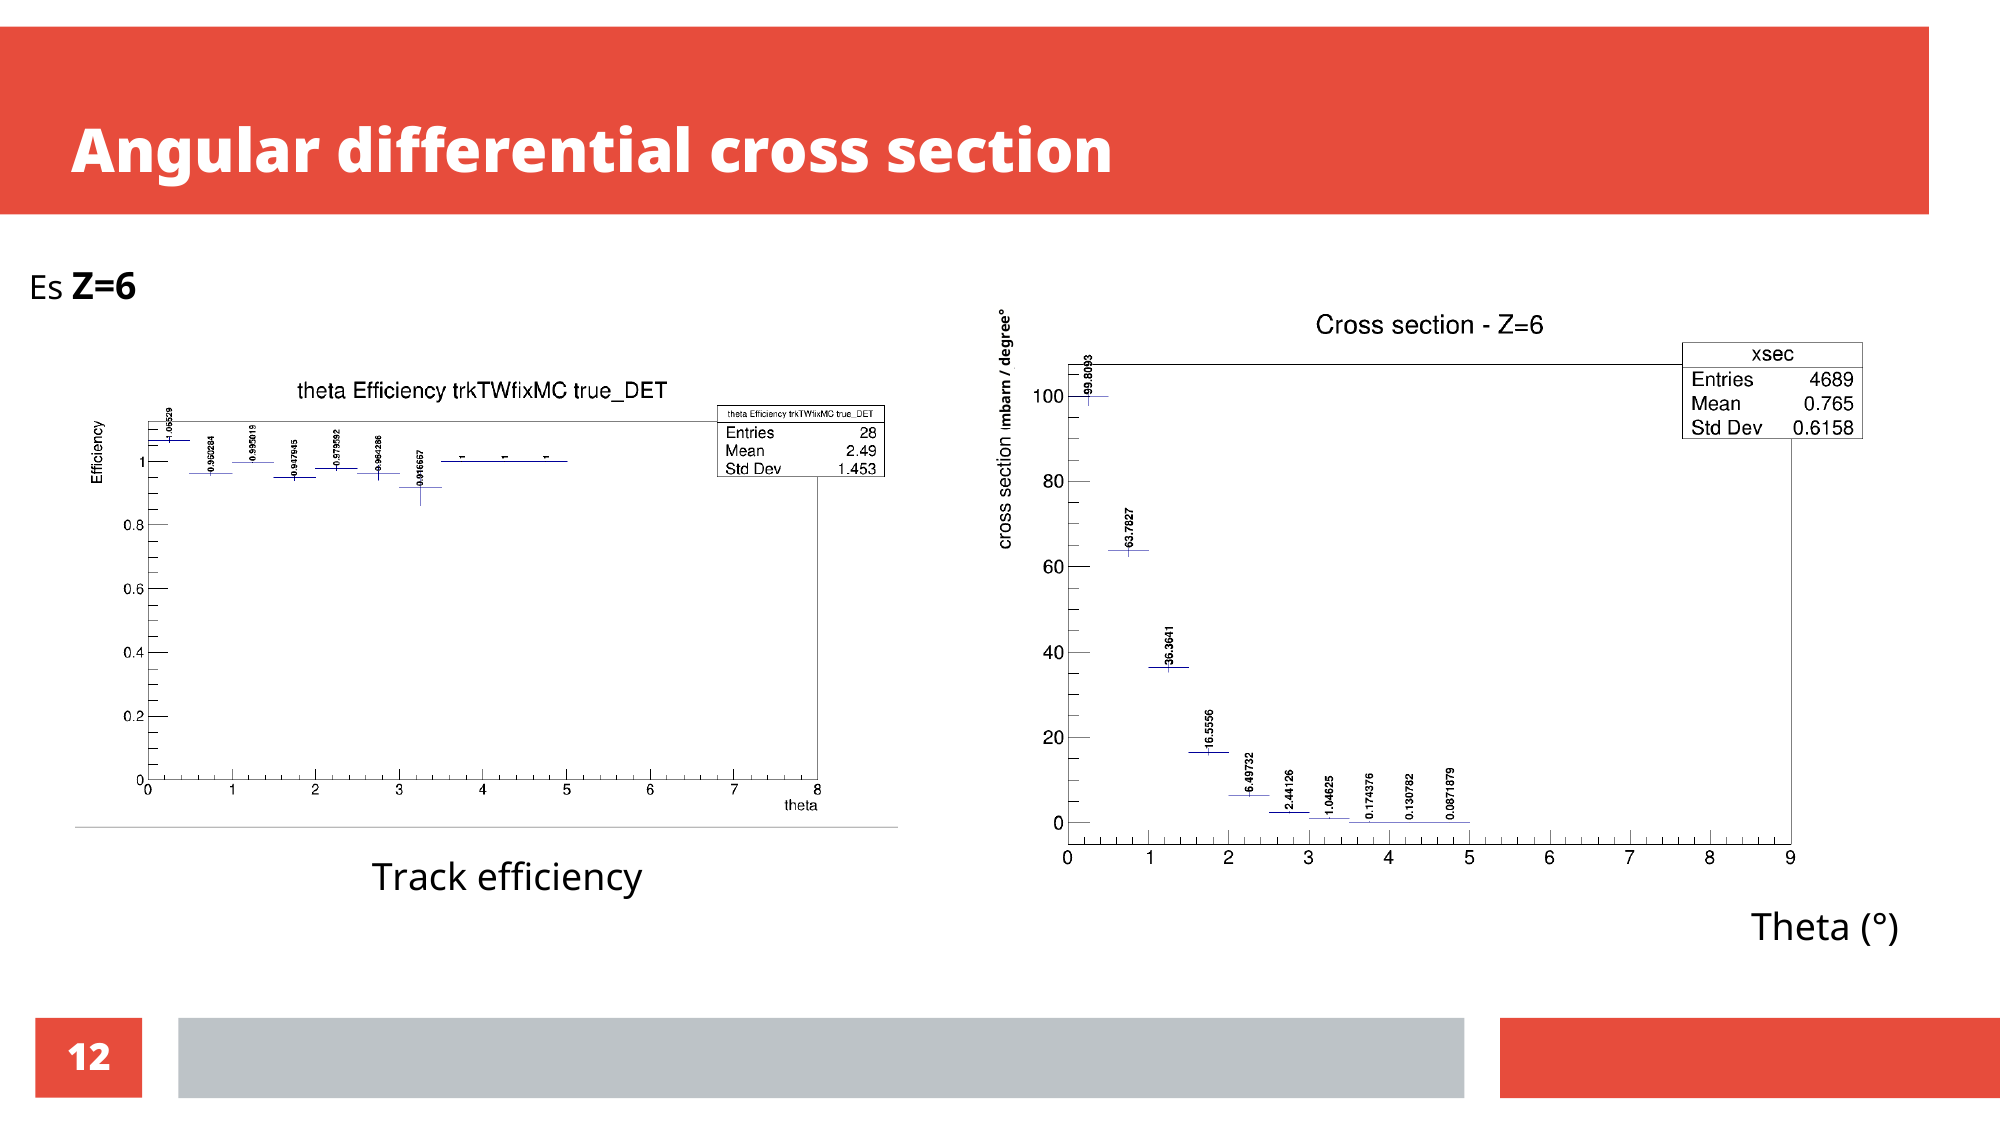

# Angular differential cross section
Es Z=6
mbarn / degree°
Track efficiency
Theta (°)
12